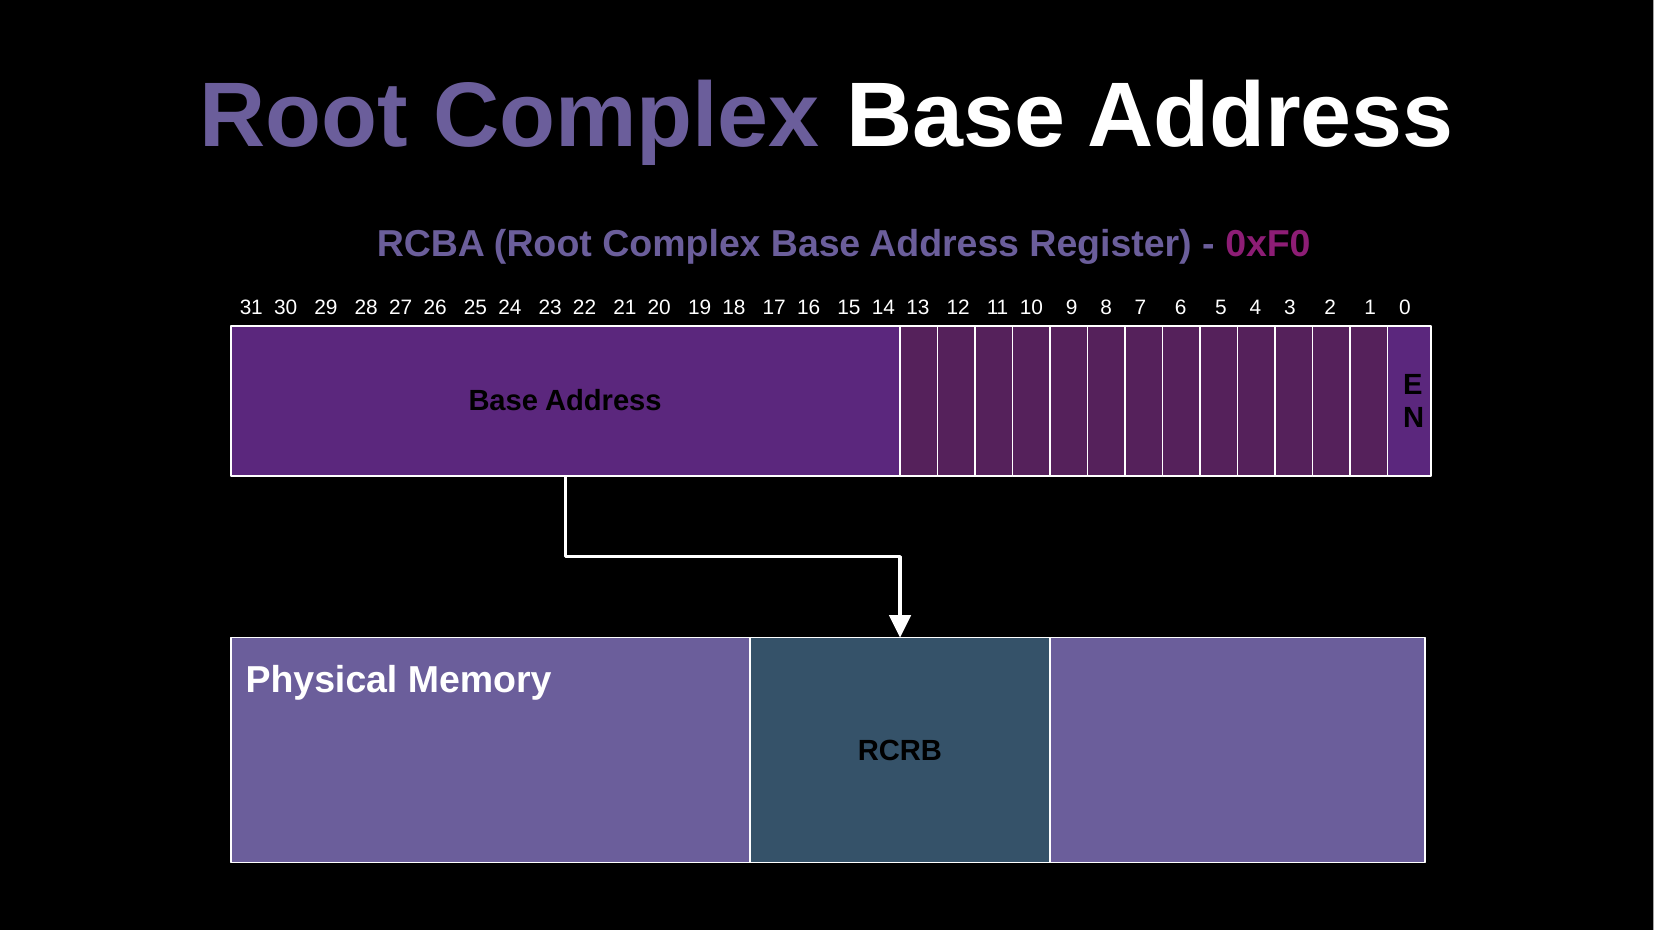

# Root Complex Base Address
RCBA (Root Complex Base Address Register) - 0xF0
31 30 29 28 27 26 25 24 23 22 21 20 19 18 17 16 15 14 13 12 11 10 9 8 7 6 5 4 3 2 1 0
Base Address
EN
RCRB
Physical Memory